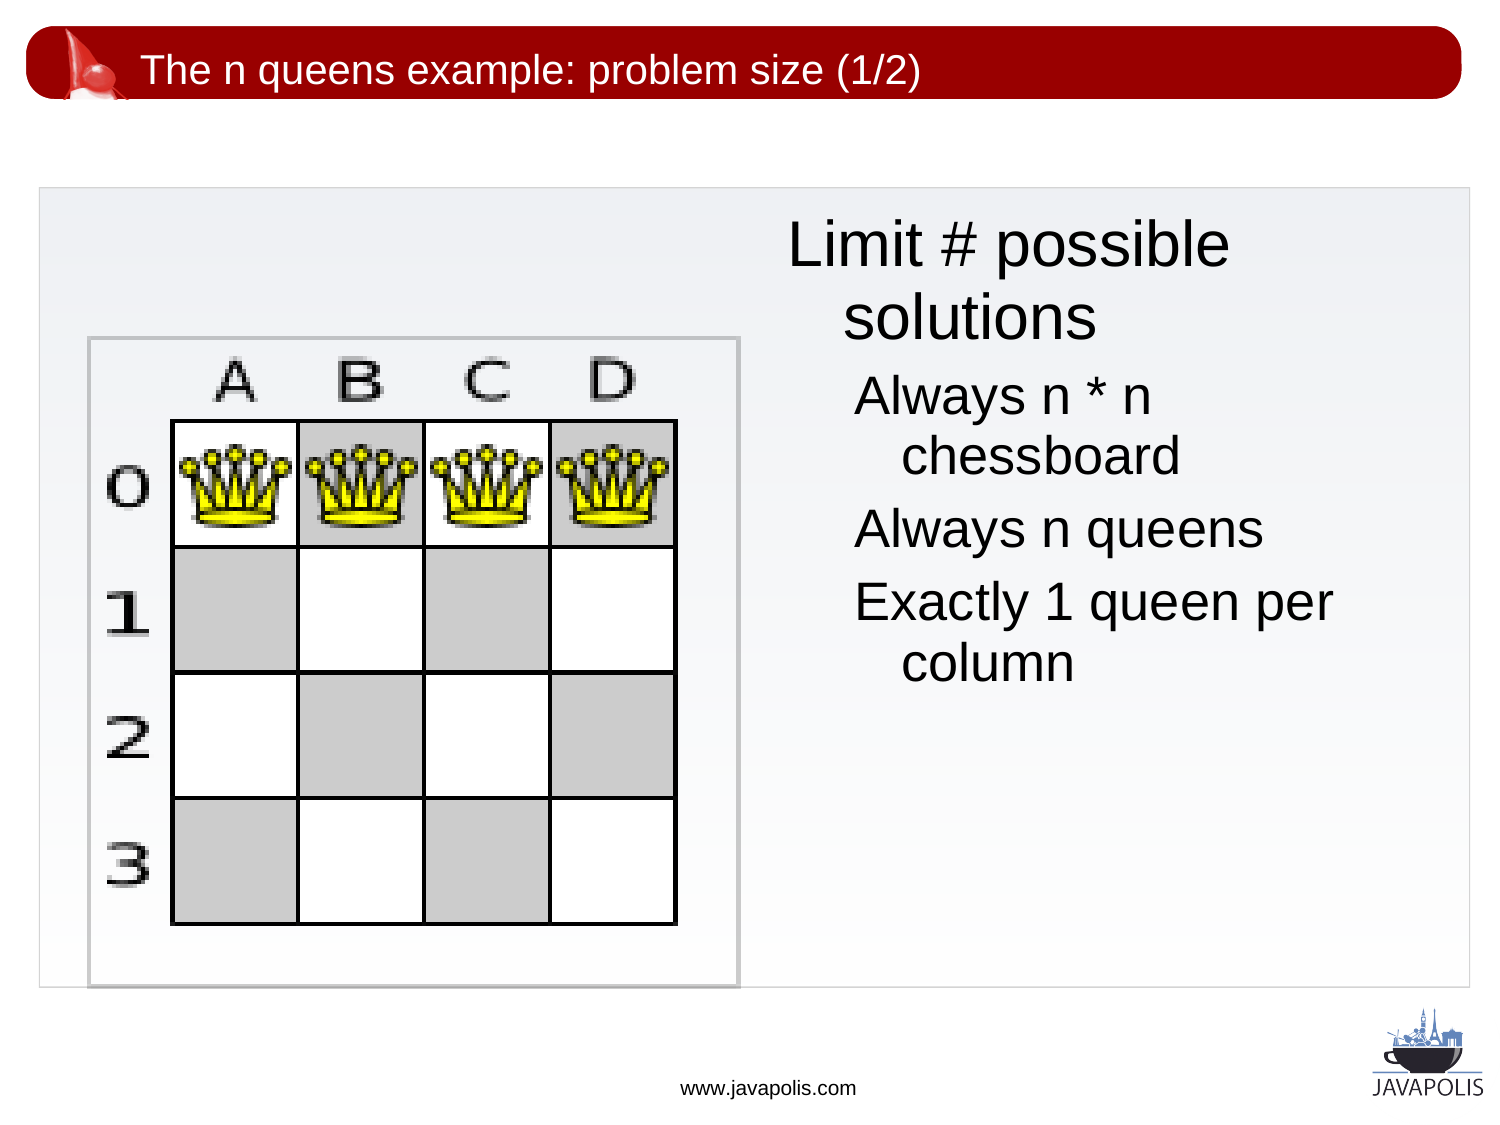

# The n queens example: problem size (1/2)
Limit # possible solutions
Always n * n chessboard
Always n queens
Exactly 1 queen per column